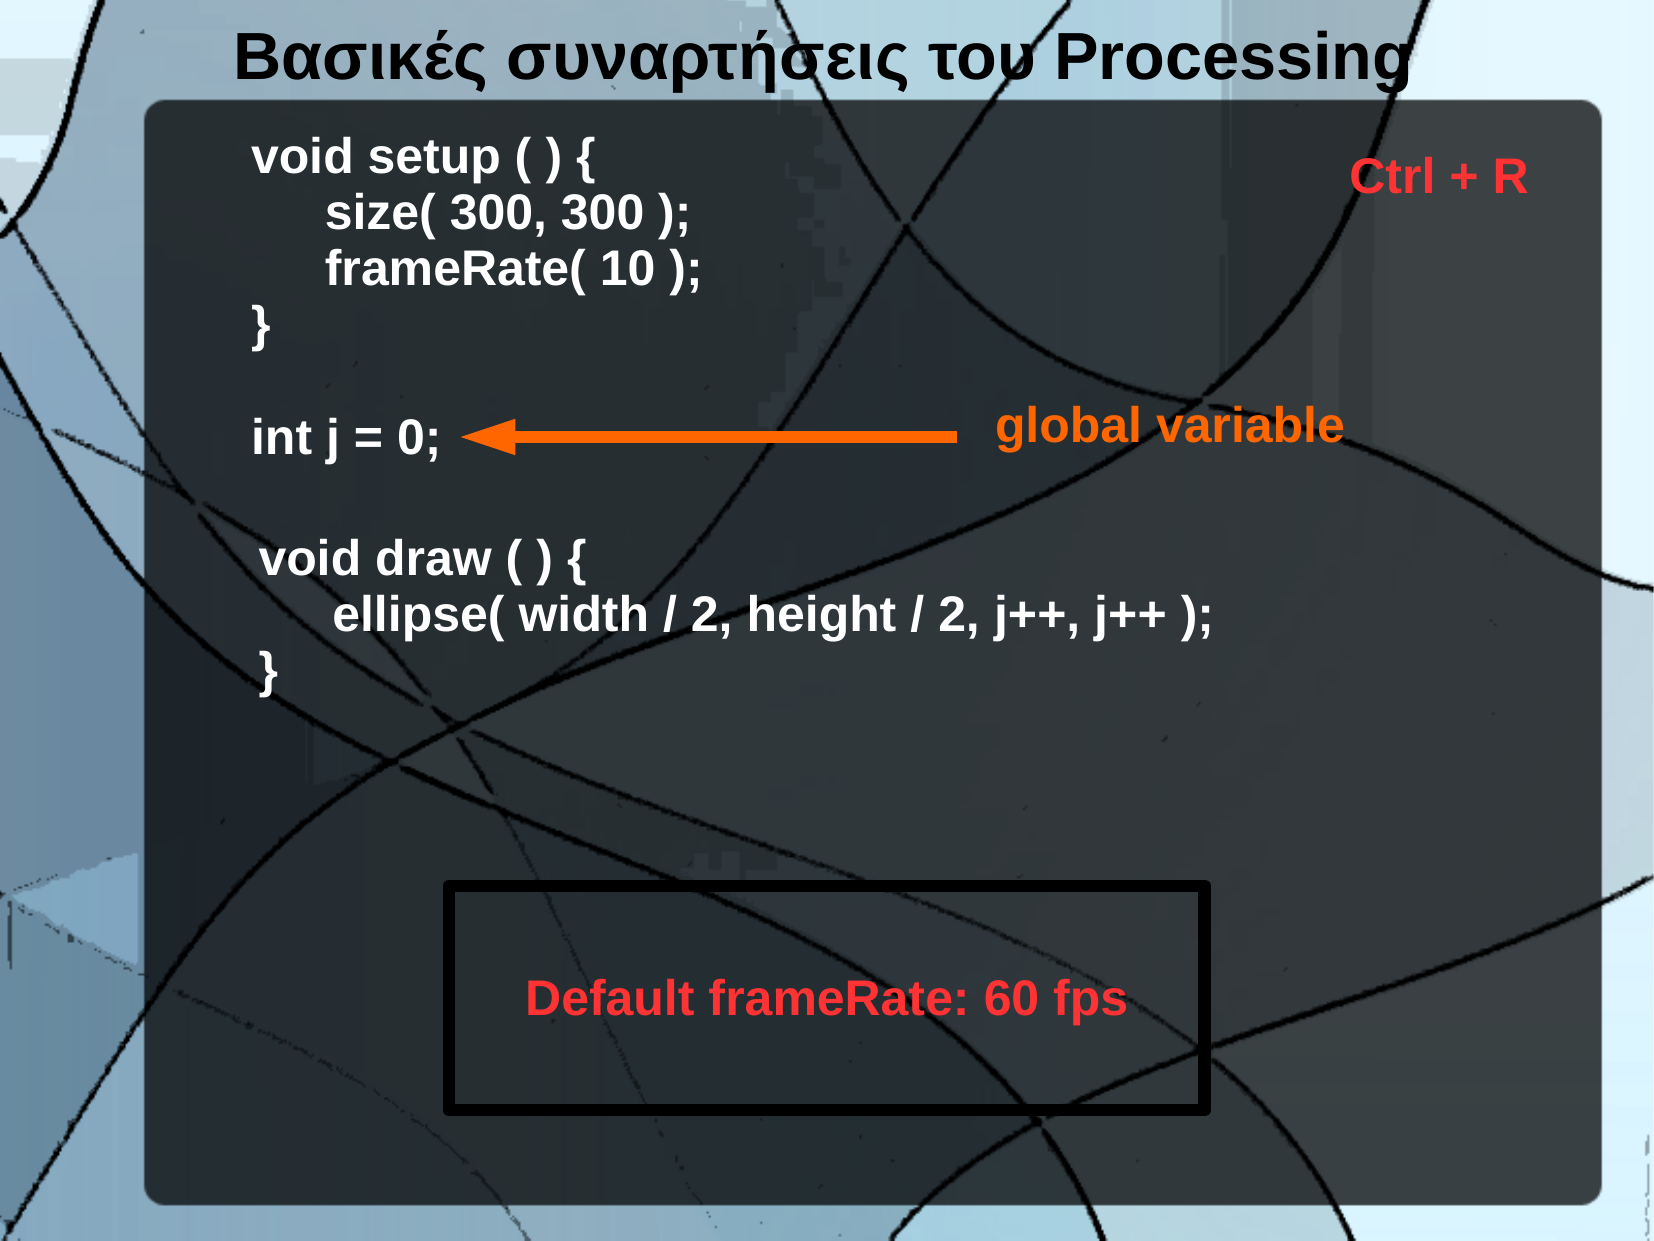

Βασικές συναρτήσεις του Processing
void setup ( ) {
	size( 300, 300 );
	frameRate( 10 );
}
Ctrl + R
global variable
int j = 0;
void draw ( ) {
	ellipse( width / 2, height / 2, j++, j++ );
}
Default frameRate: 60 fps